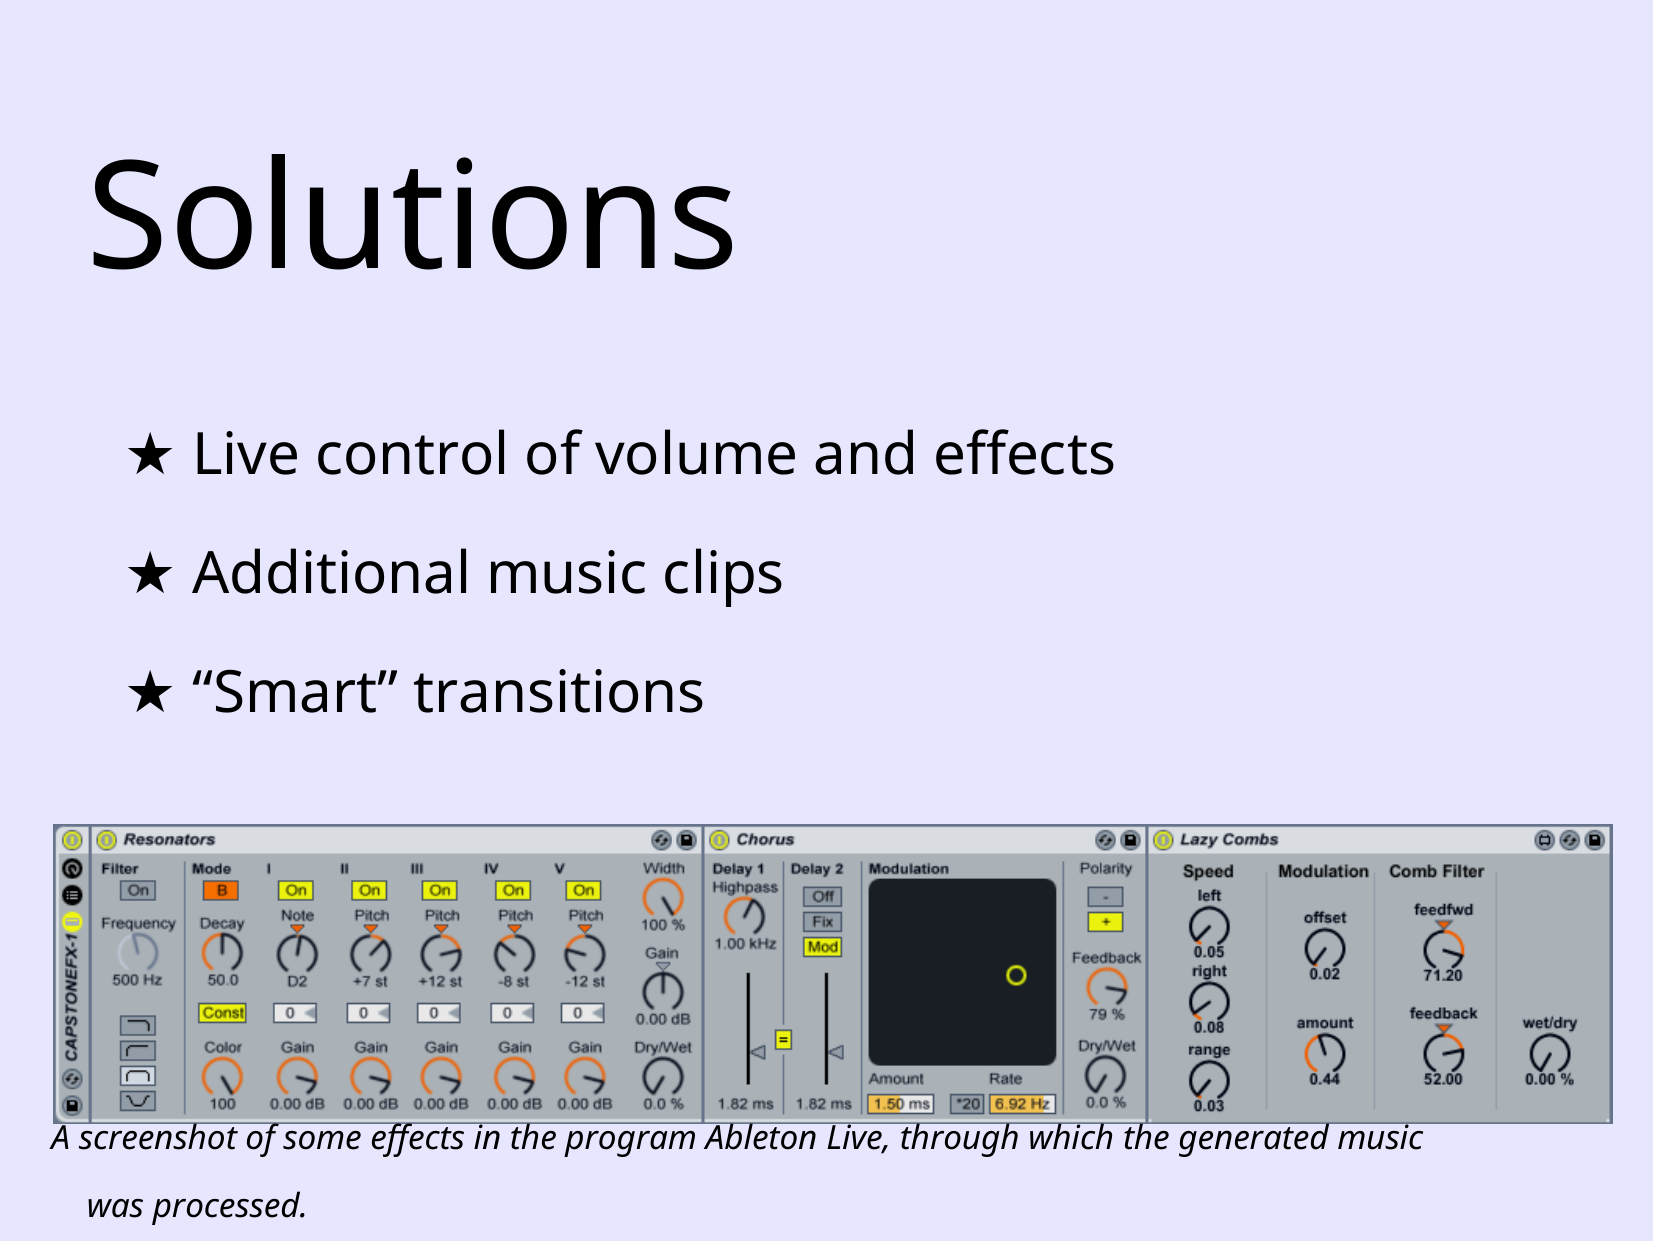

# Solutions
★ Live control of volume and effects
★ Additional music clips
★ “Smart” transitions
A screenshot of some effects in the program Ableton Live, through which the generated music was processed.